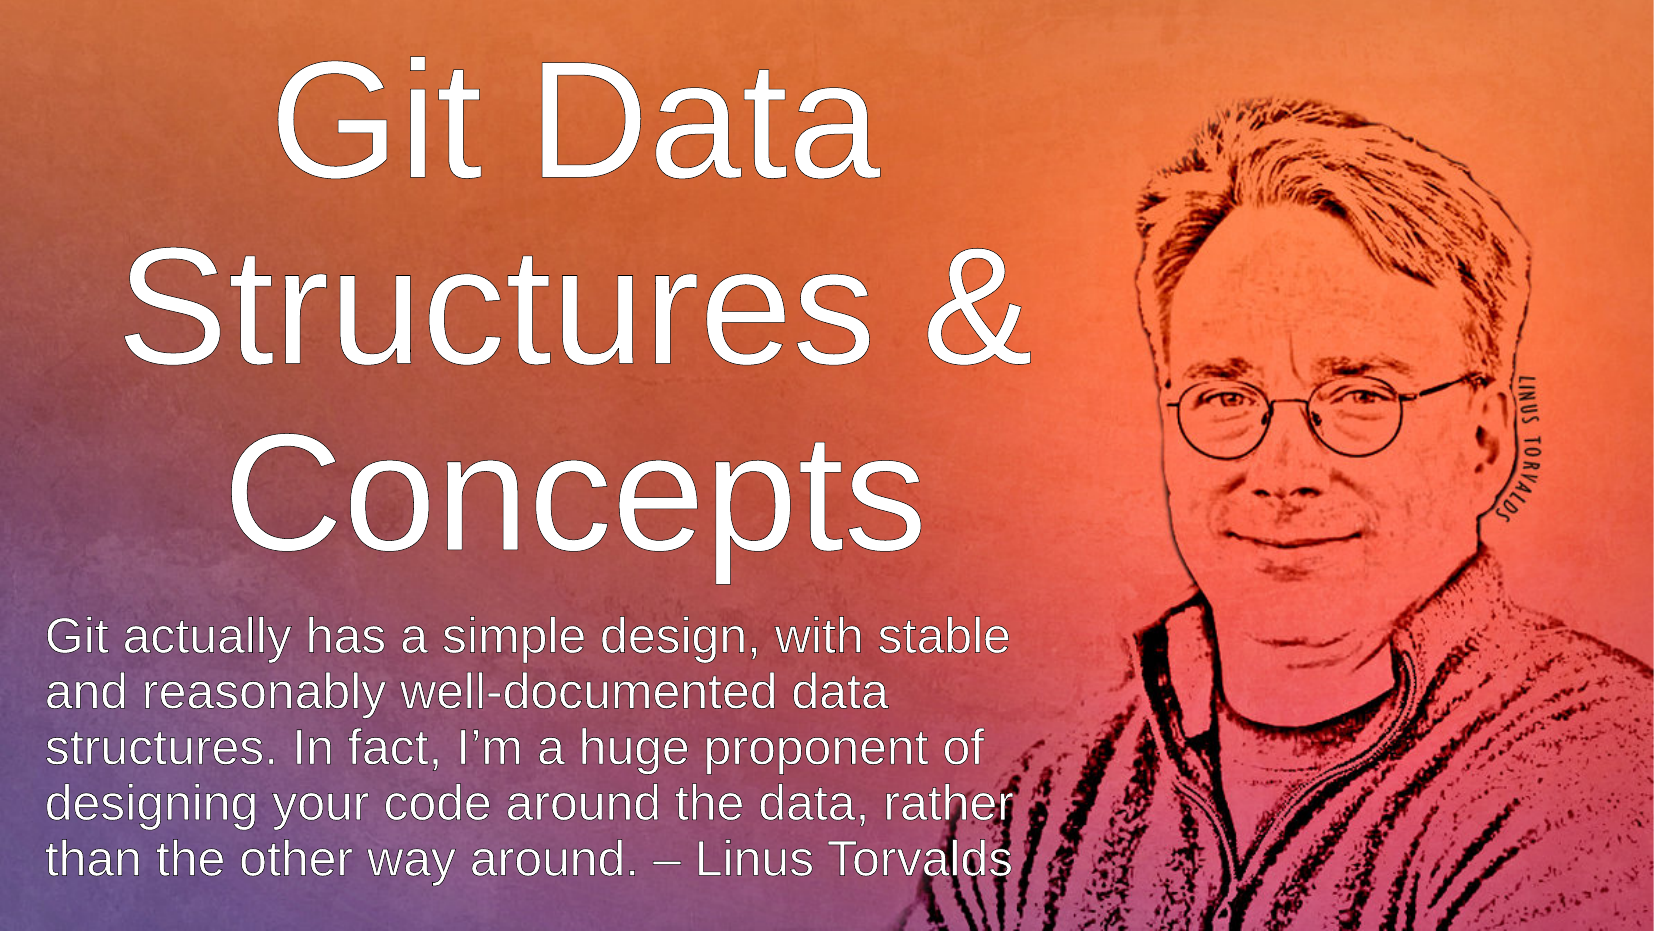

# Git Data Structures & Concepts
Git actually has a simple design, with stable and reasonably well-documented data structures. In fact, I’m a huge proponent of designing your code around the data, rather than the other way around. – Linus Torvalds